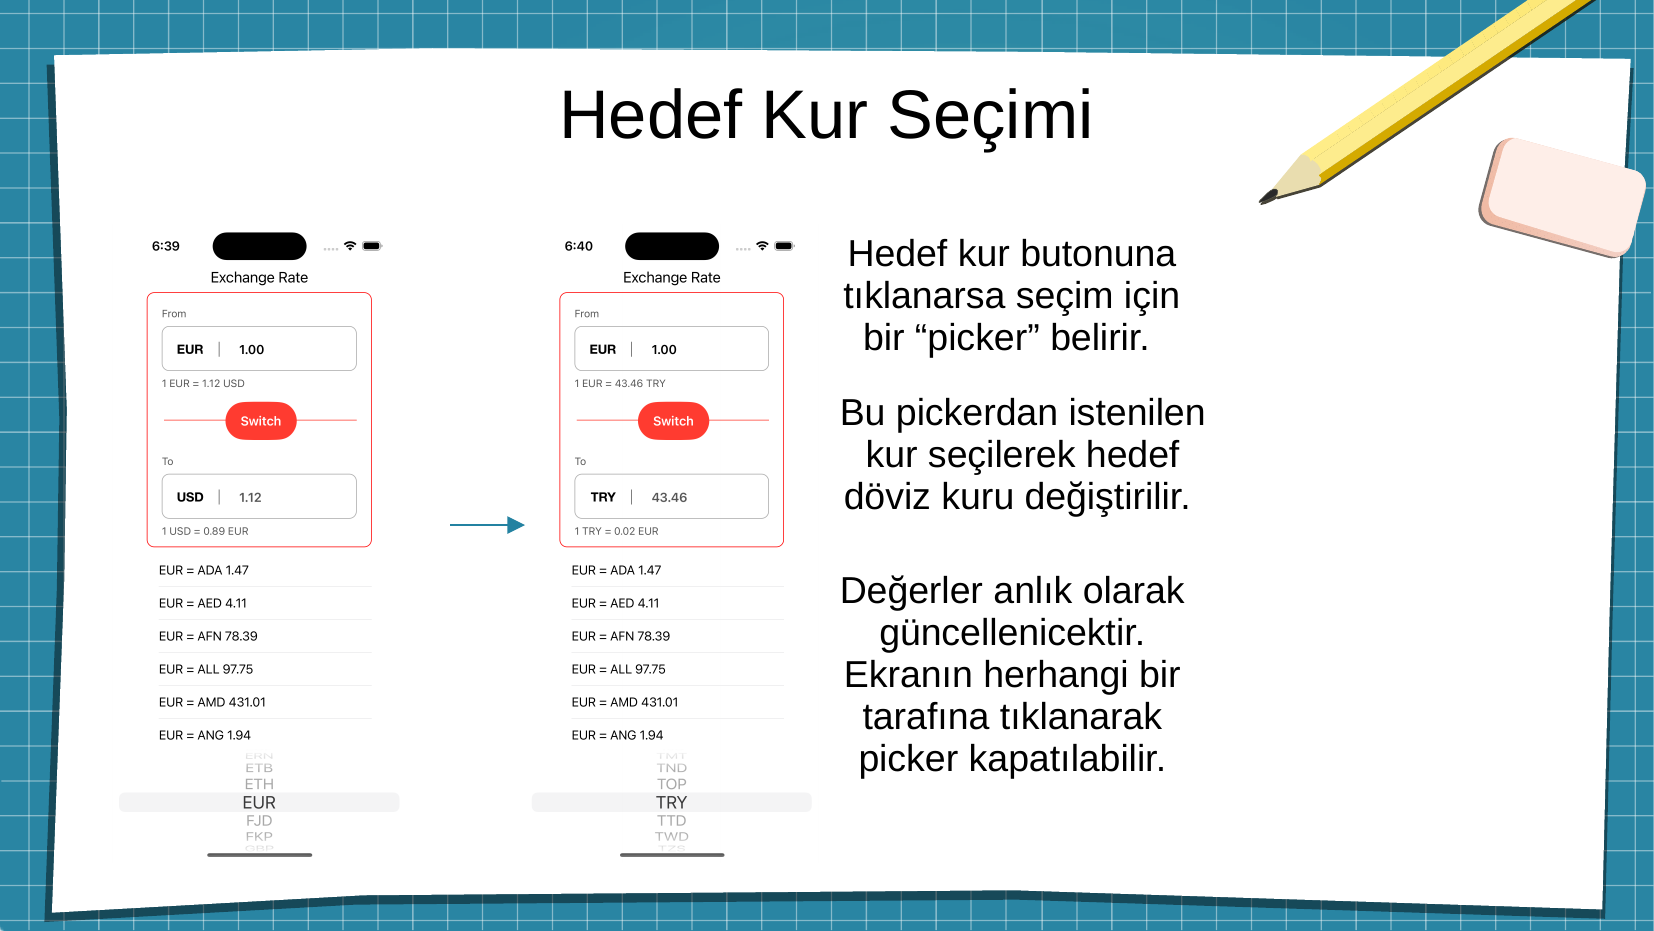

# Hedef Kur Seçimi
Hedef kur butonuna tıklanarsa seçim için bir “picker” belirir.
Bu pickerdan istenilen kur seçilerek hedef döviz kuru değiştirilir.
Değerler anlık olarak güncellenicektir.
Ekranın herhangi bir tarafına tıklanarak picker kapatılabilir.